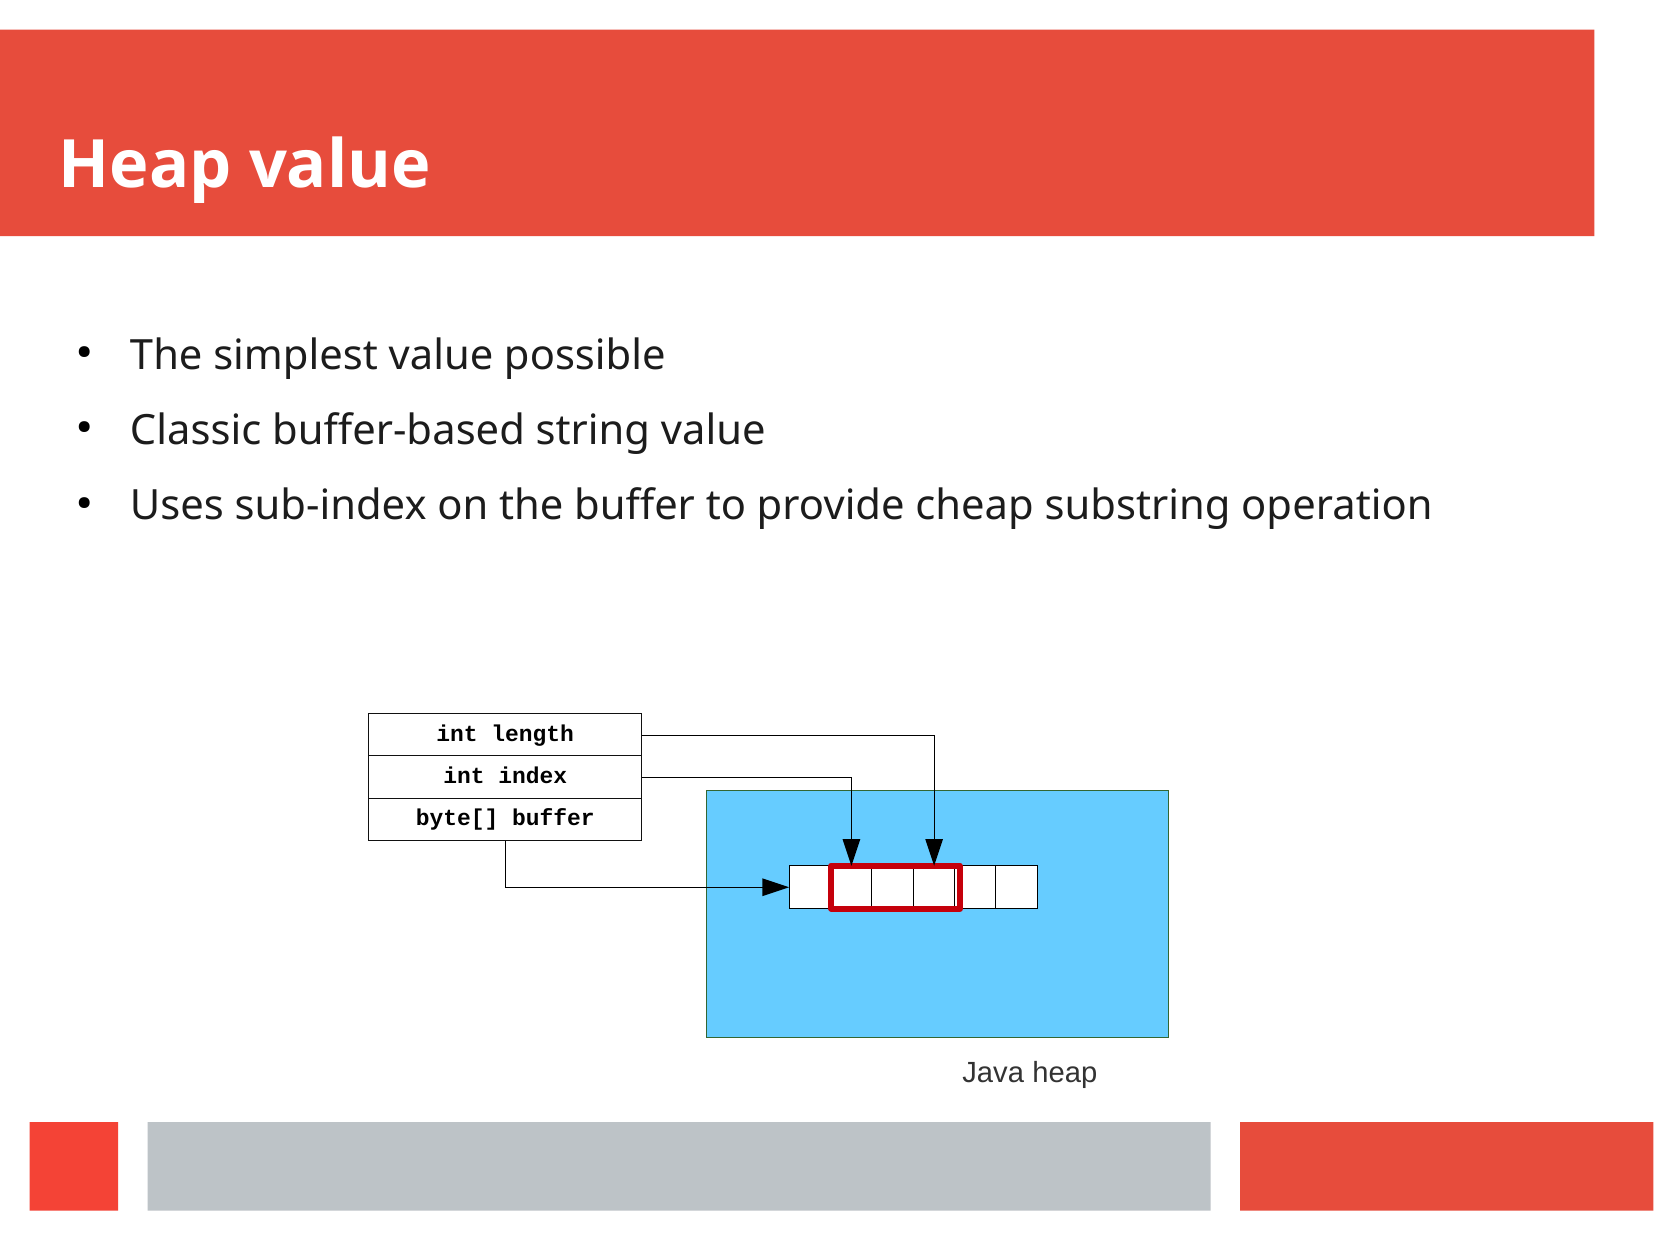

# Heap value
The simplest value possible
Classic buffer-based string value
Uses sub-index on the buffer to provide cheap substring operation
int length
int index
byte[] buffer
Java heap